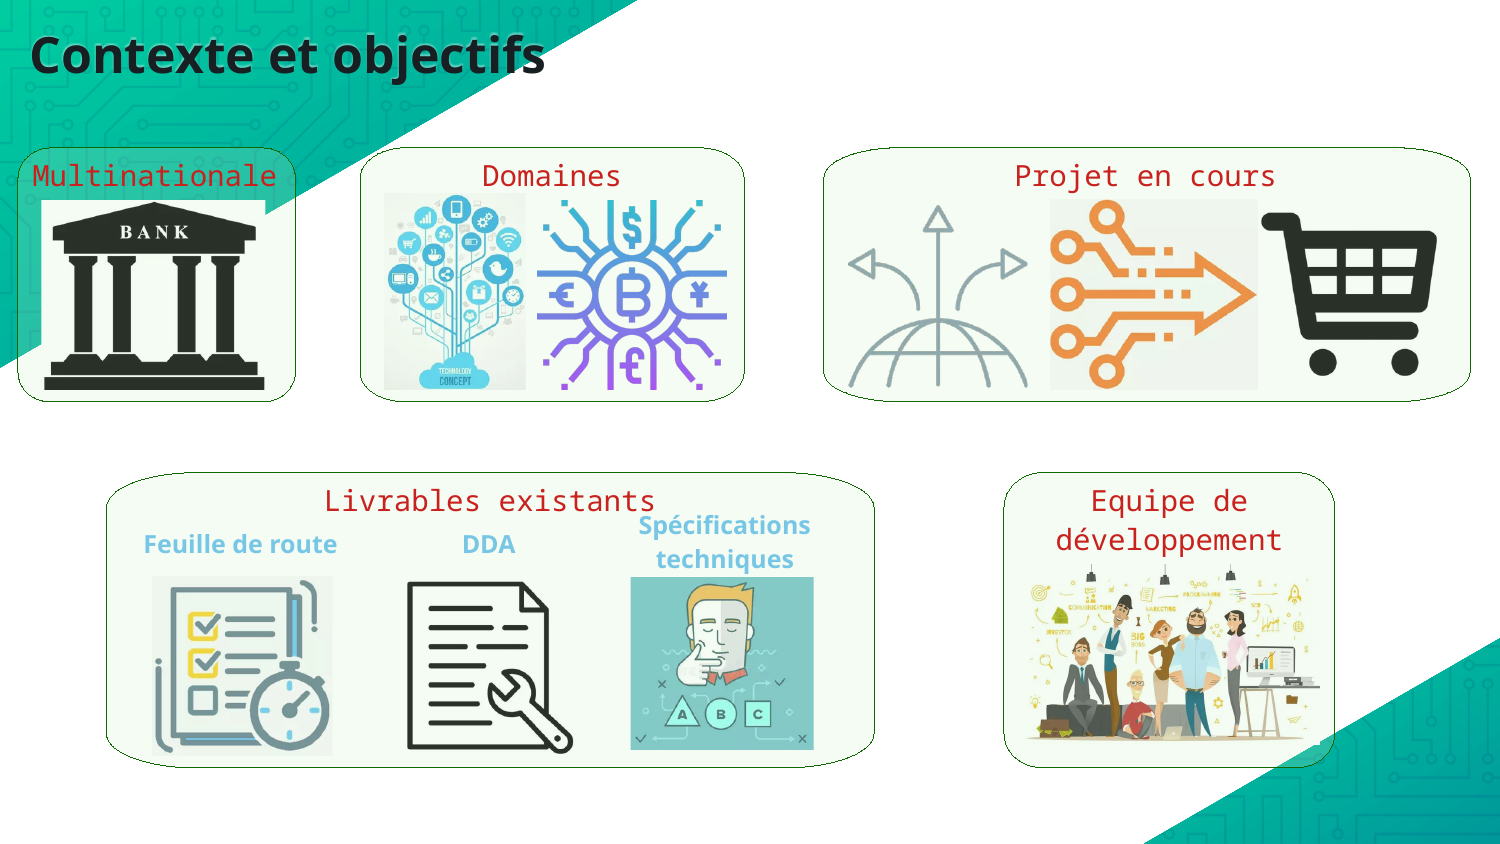

# Contexte et objectifs
Projet en cours
Domaines
Multinationale
Equipe de développement
Livrables existants
Spécifications techniques
Feuille de route
DDA